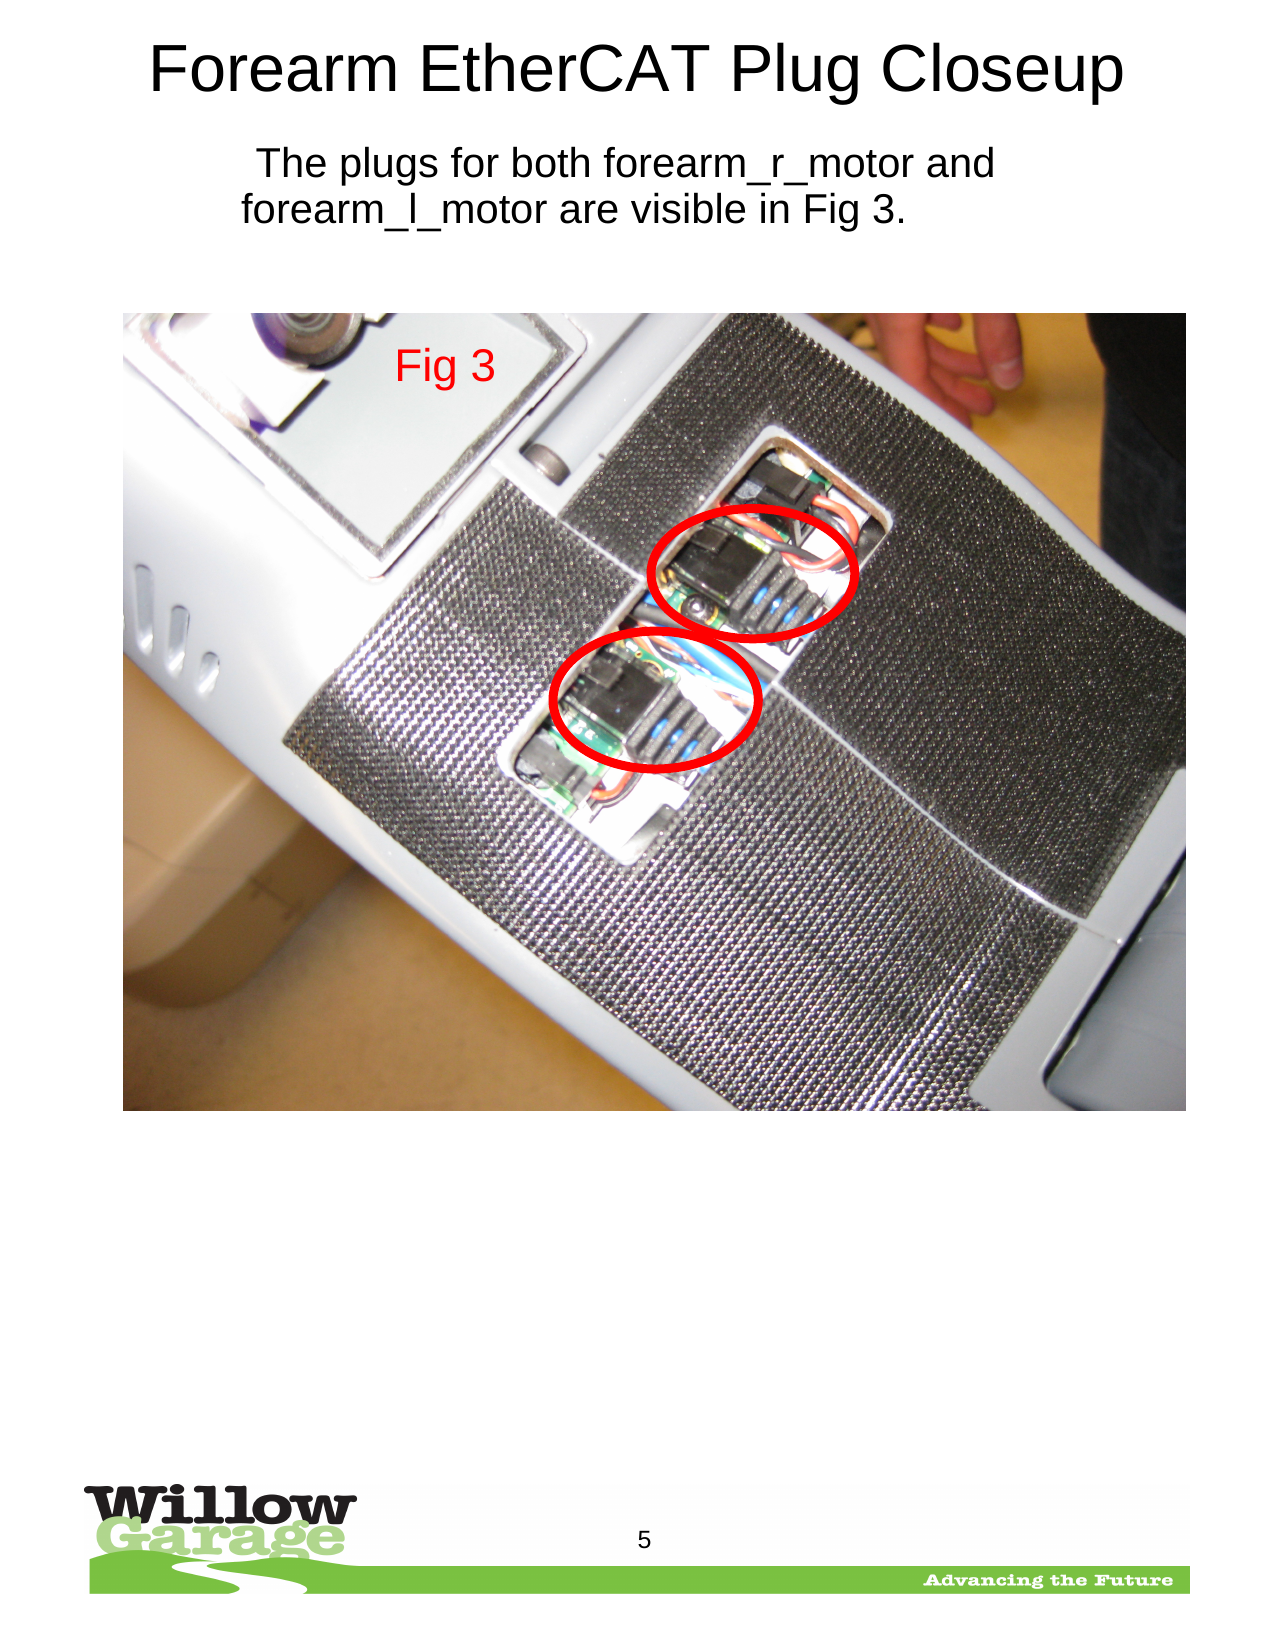

# Forearm EtherCAT Plug Closeup
The plugs for both forearm_r_motor and forearm_l_motor are visible in Fig 3.
Fig 3
Fig 4
Encoder
Calibration Sensor
EtherCAT
Port1
EtherCAT
Port0
Fig 5
Motor
Power
Supply
Power
5